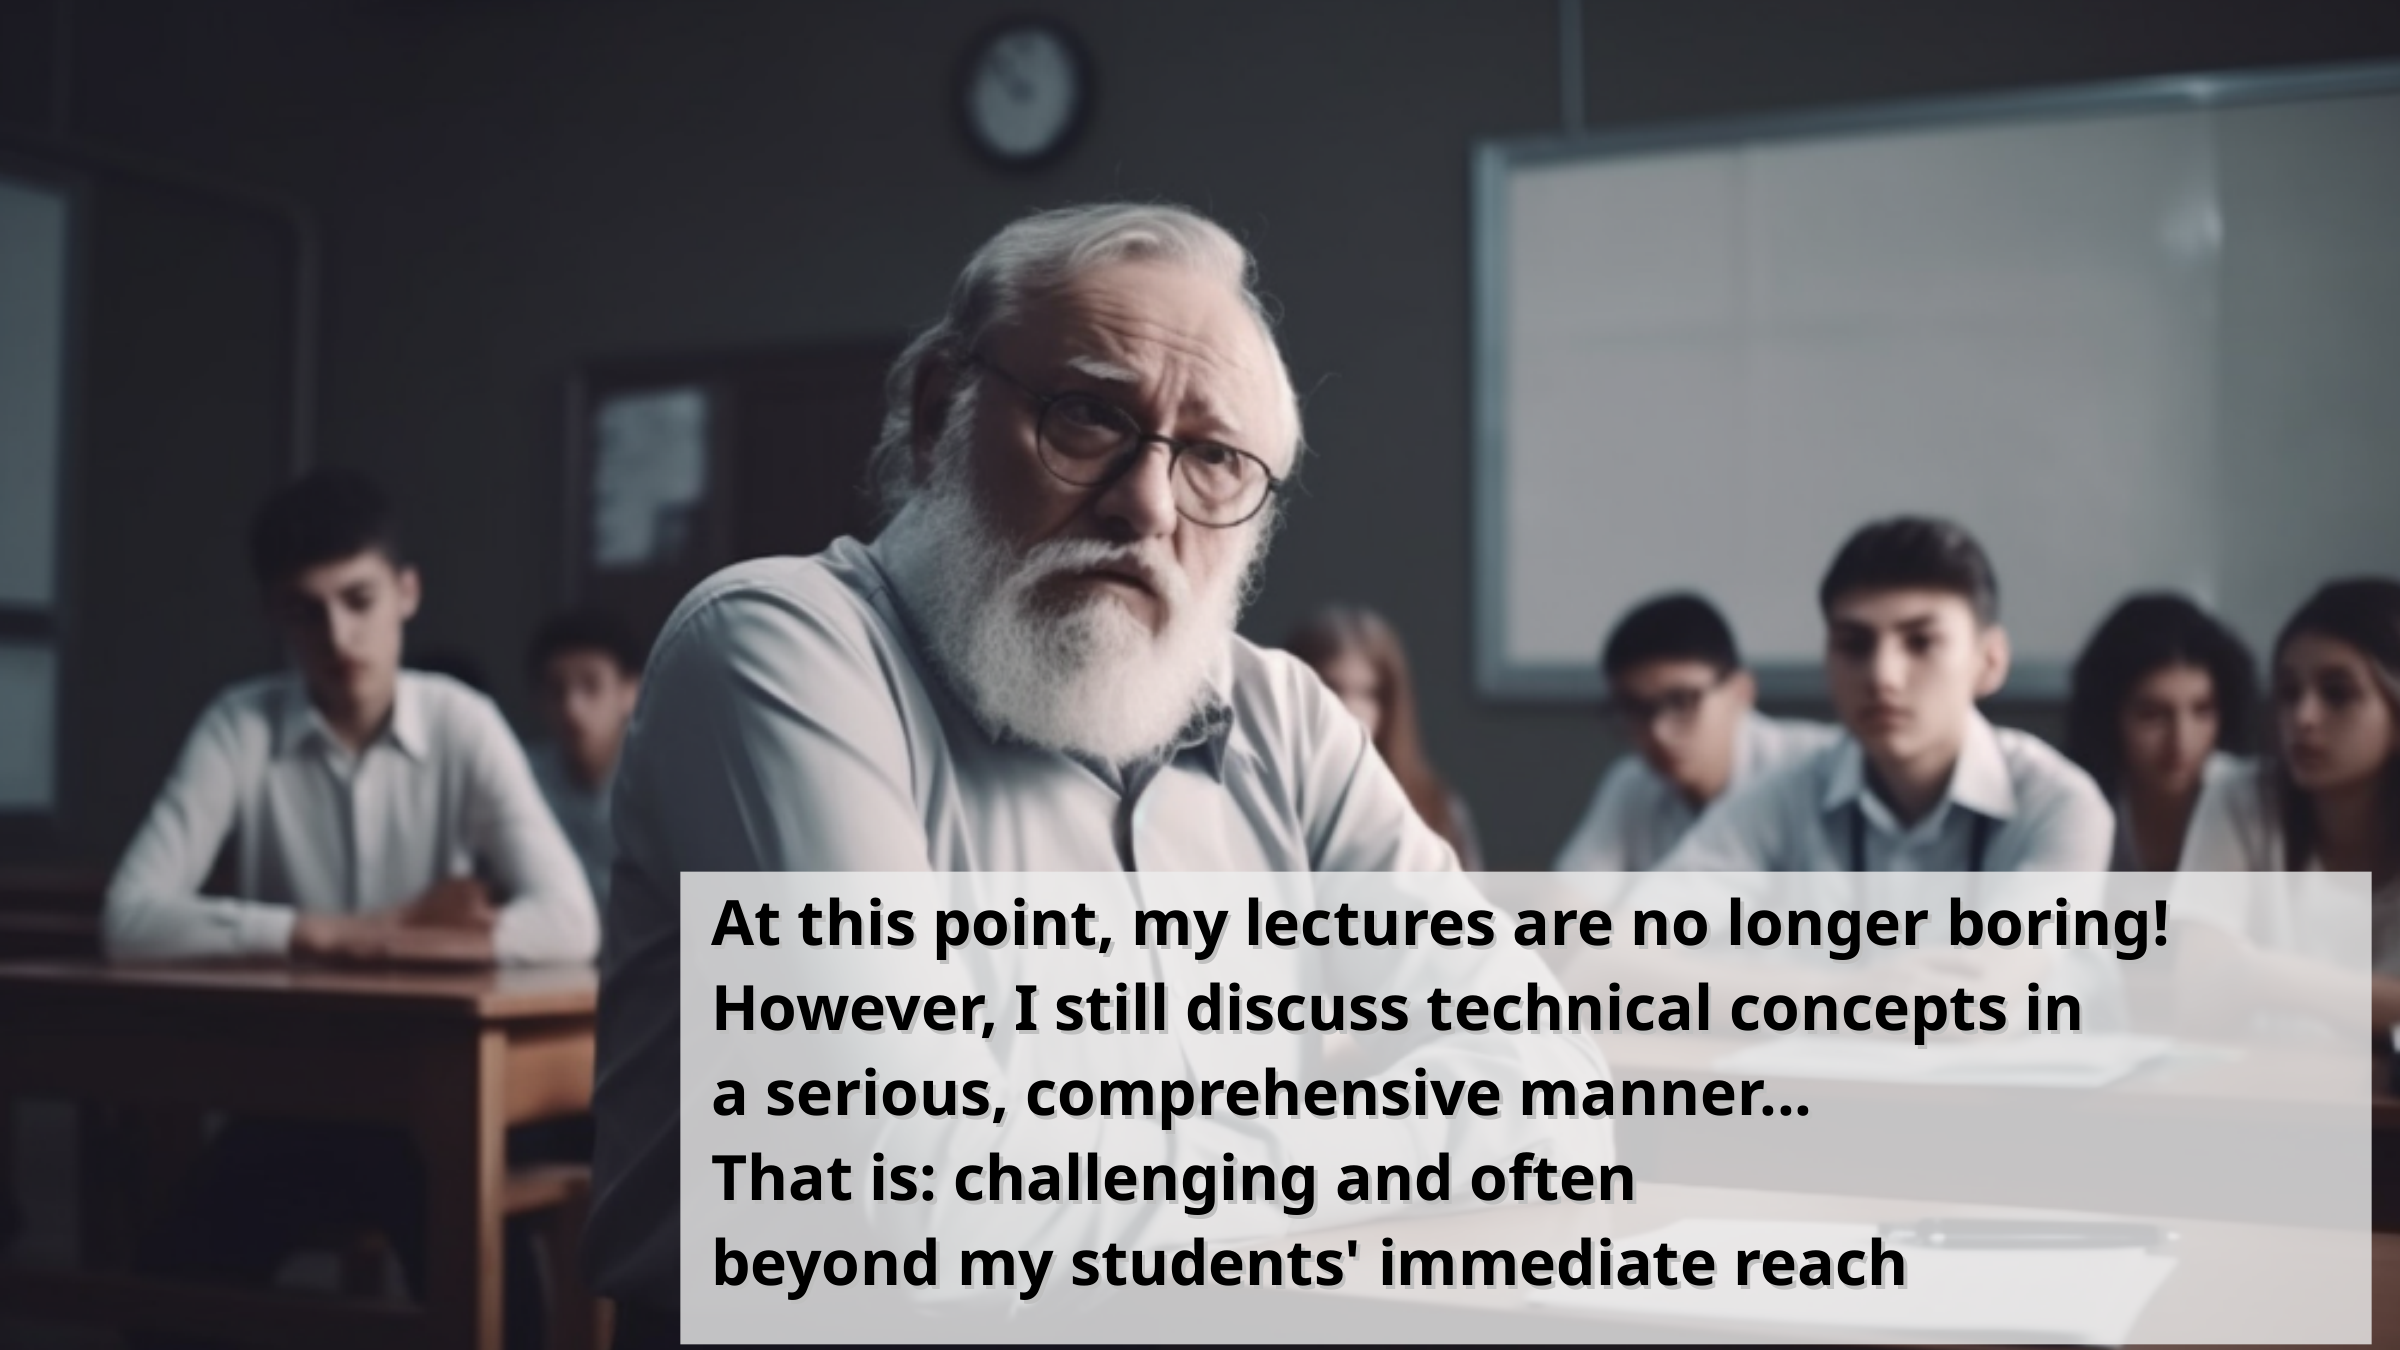

At this point, my lectures are no longer boring!
 However, I still discuss technical concepts in
 a serious, comprehensive manner...
 That is: challenging and often
 beyond my students' immediate reach